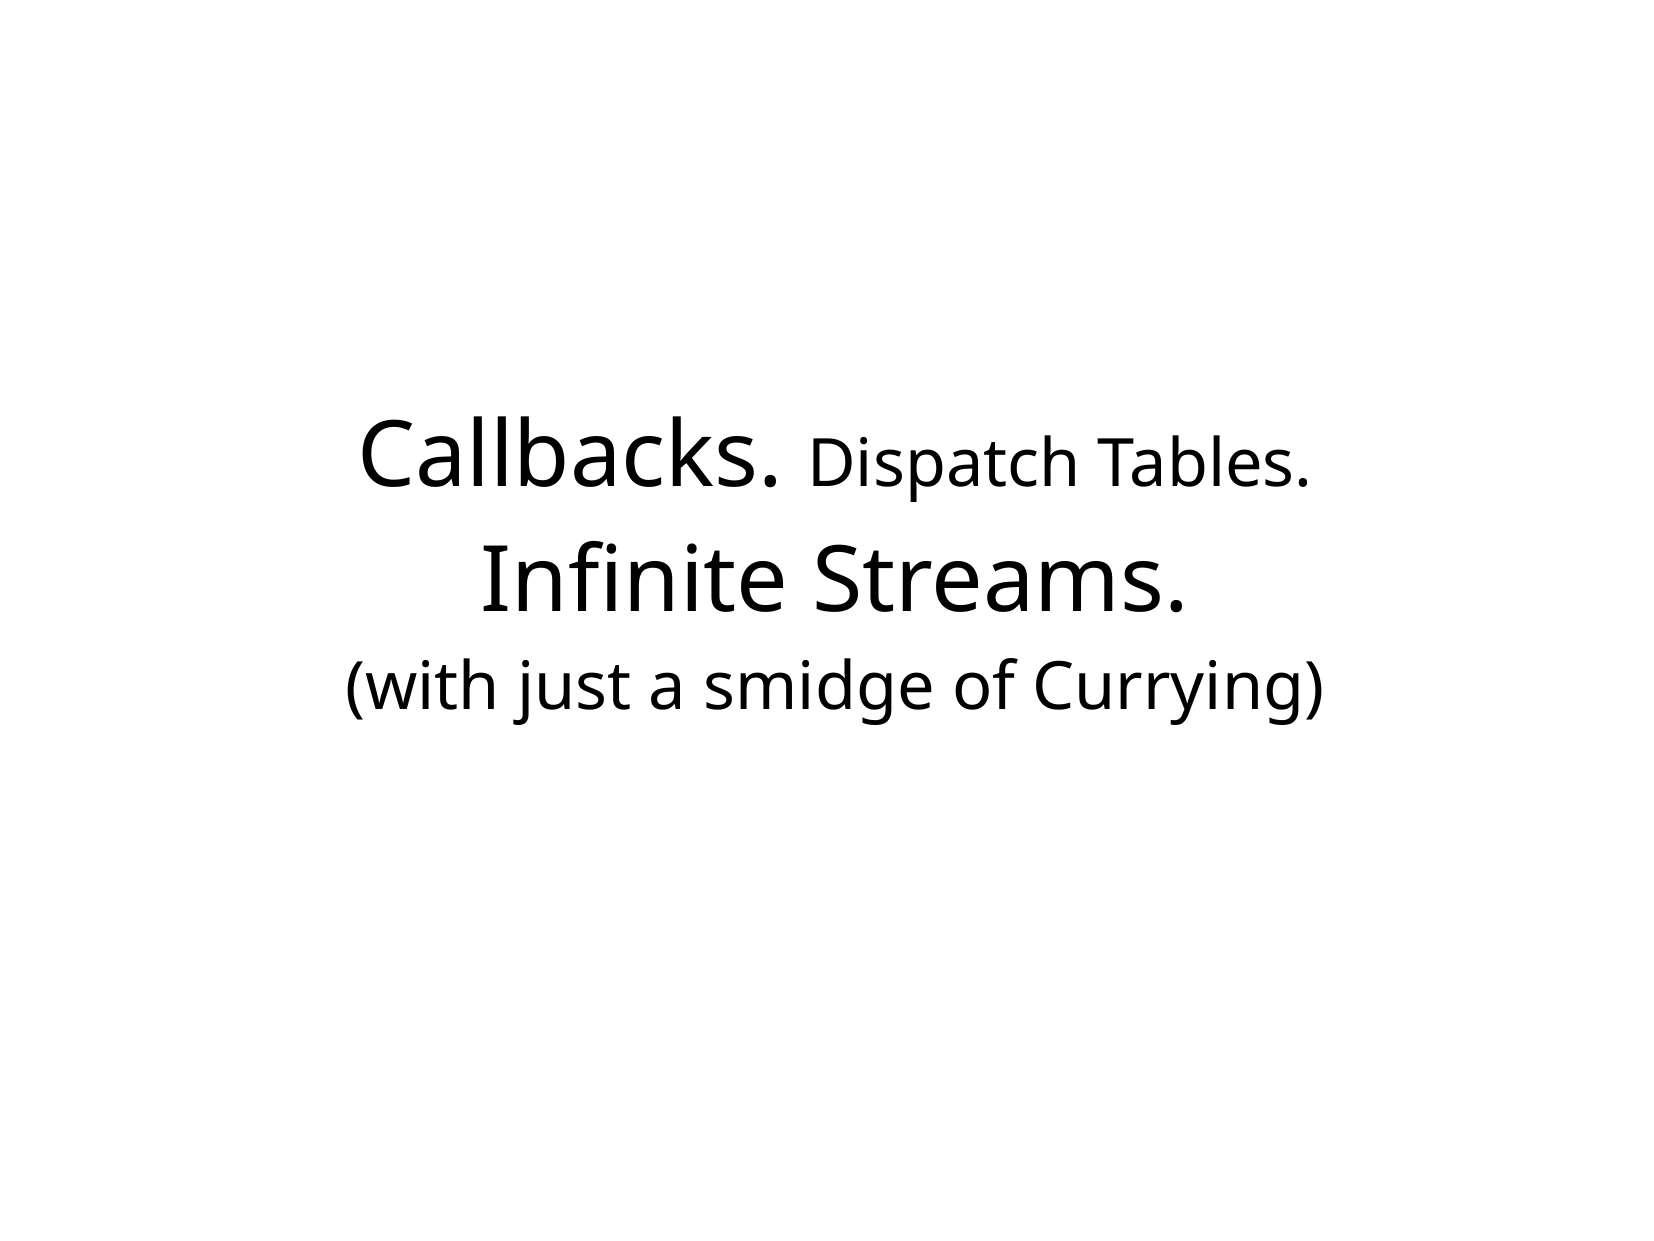

Callbacks. Dispatch Tables.
Infinite Streams.
(with just a smidge of Currying)